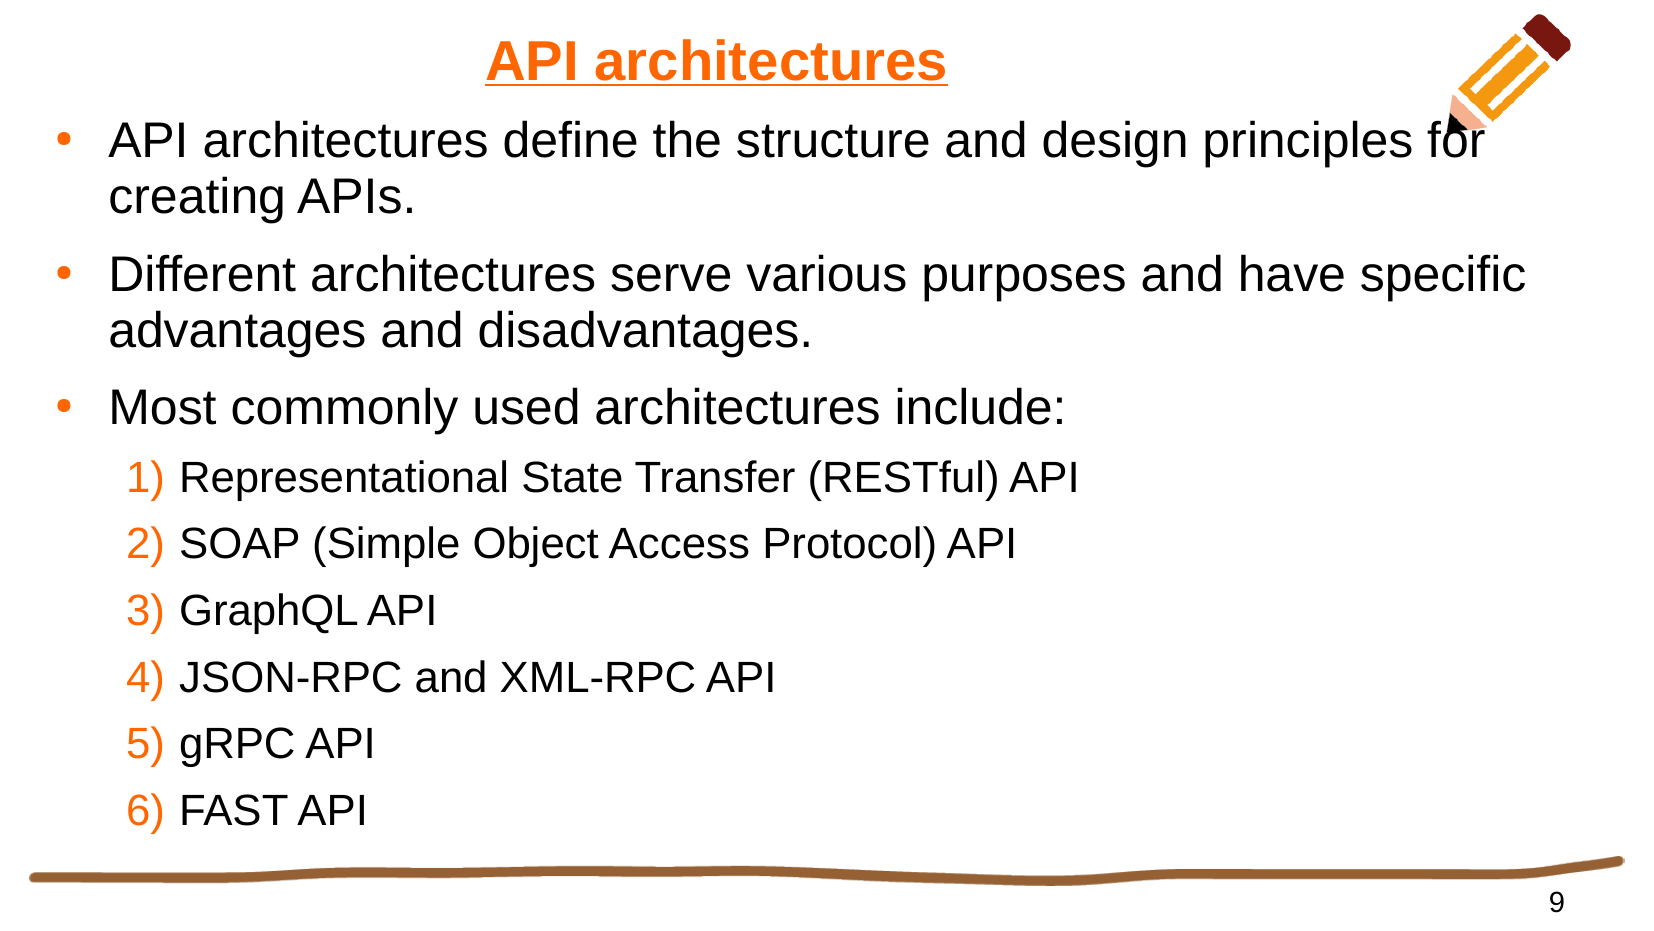

# API architectures
API architectures define the structure and design principles for creating APIs.
Different architectures serve various purposes and have specific advantages and disadvantages.
Most commonly used architectures include:
Representational State Transfer (RESTful) API
SOAP (Simple Object Access Protocol) API
GraphQL API
JSON-RPC and XML-RPC API
gRPC API
FAST API
9